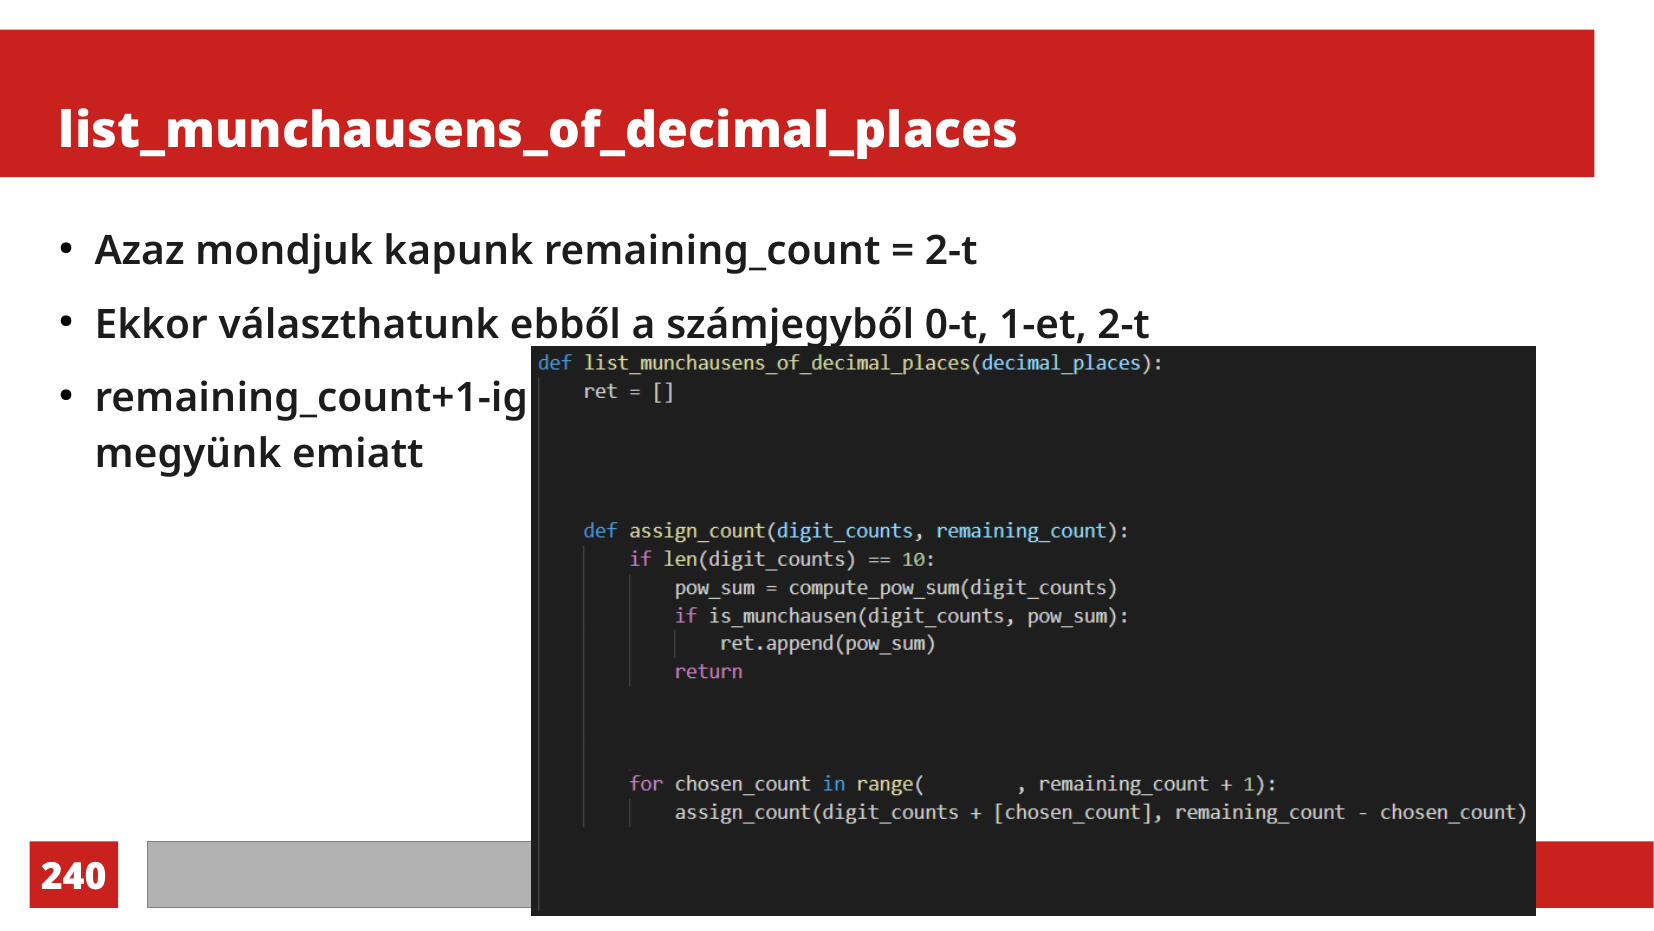

# list_munchausens_of_decimal_places
Azaz mondjuk kapunk remaining_count = 2-t
Ekkor választhatunk ebből a számjegyből 0-t, 1-et, 2-t
remaining_count+1-ig
megyünk emiatt
240